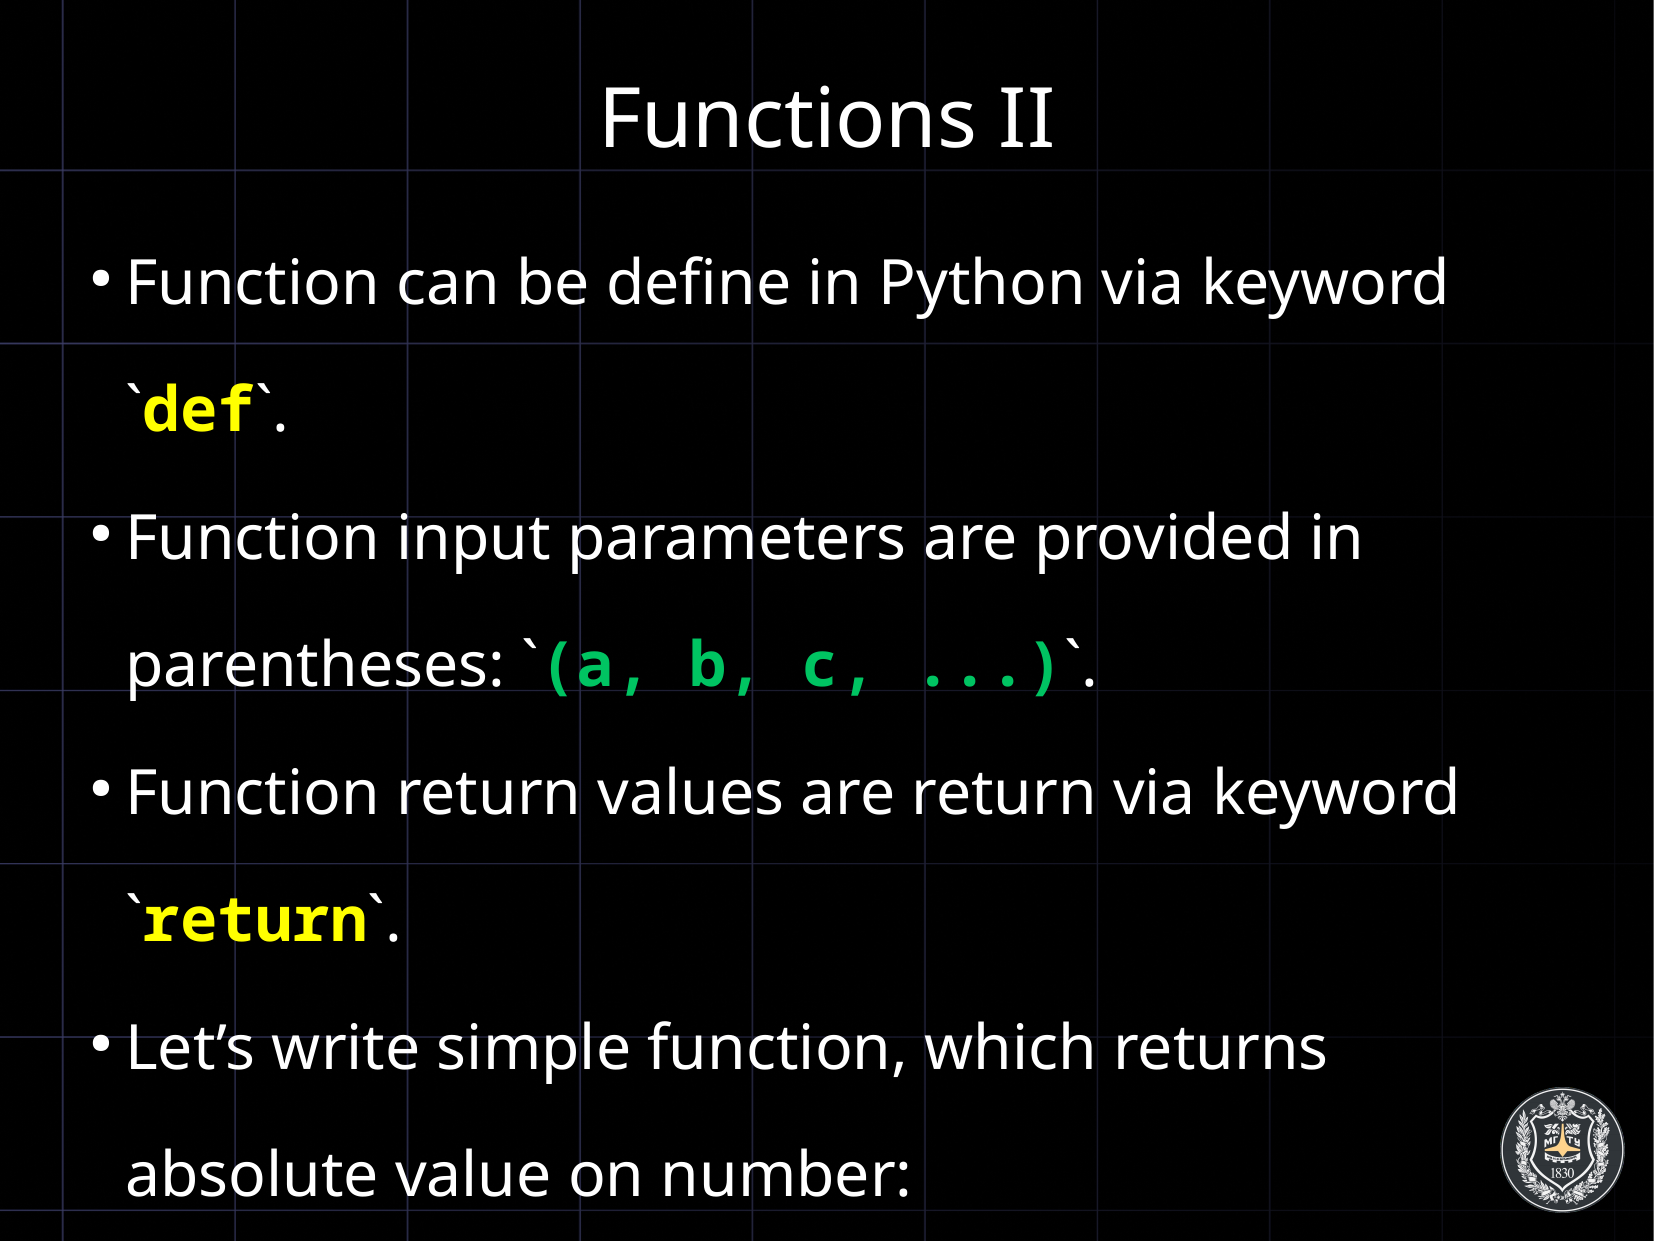

# Functions II
Function can be define in Python via keyword `def`.
Function input parameters are provided in parentheses: `(a, b, c, ...)`.
Function return values are return via keyword `return`.
Let’s write simple function, which returns absolute value on number:
def abs(x):
 return x if x > 0 else -x